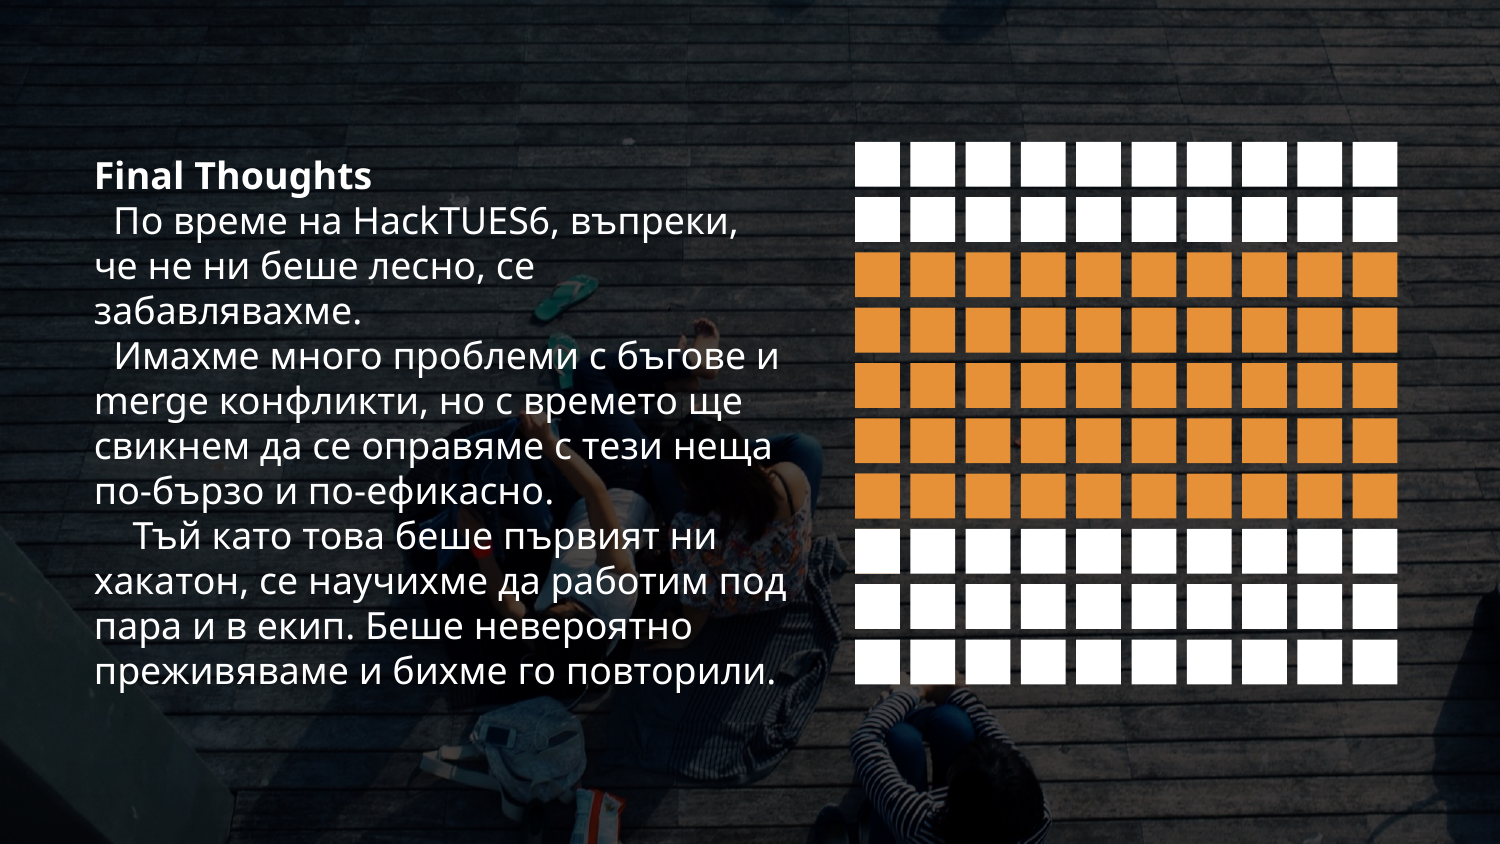

Final Thoughts
 По време на HackTUES6, въпреки, че не ни беше лесно, се забавлявахме.
 Имахме много проблеми с бъгове и merge конфликти, но с времето ще свикнем да се оправяме с тези неща по-бързо и по-ефикасно.
 Тъй като това беше първият ни хакатон, се научихме да работим под пара и в екип. Беше невероятно преживяваме и бихме го повторили.